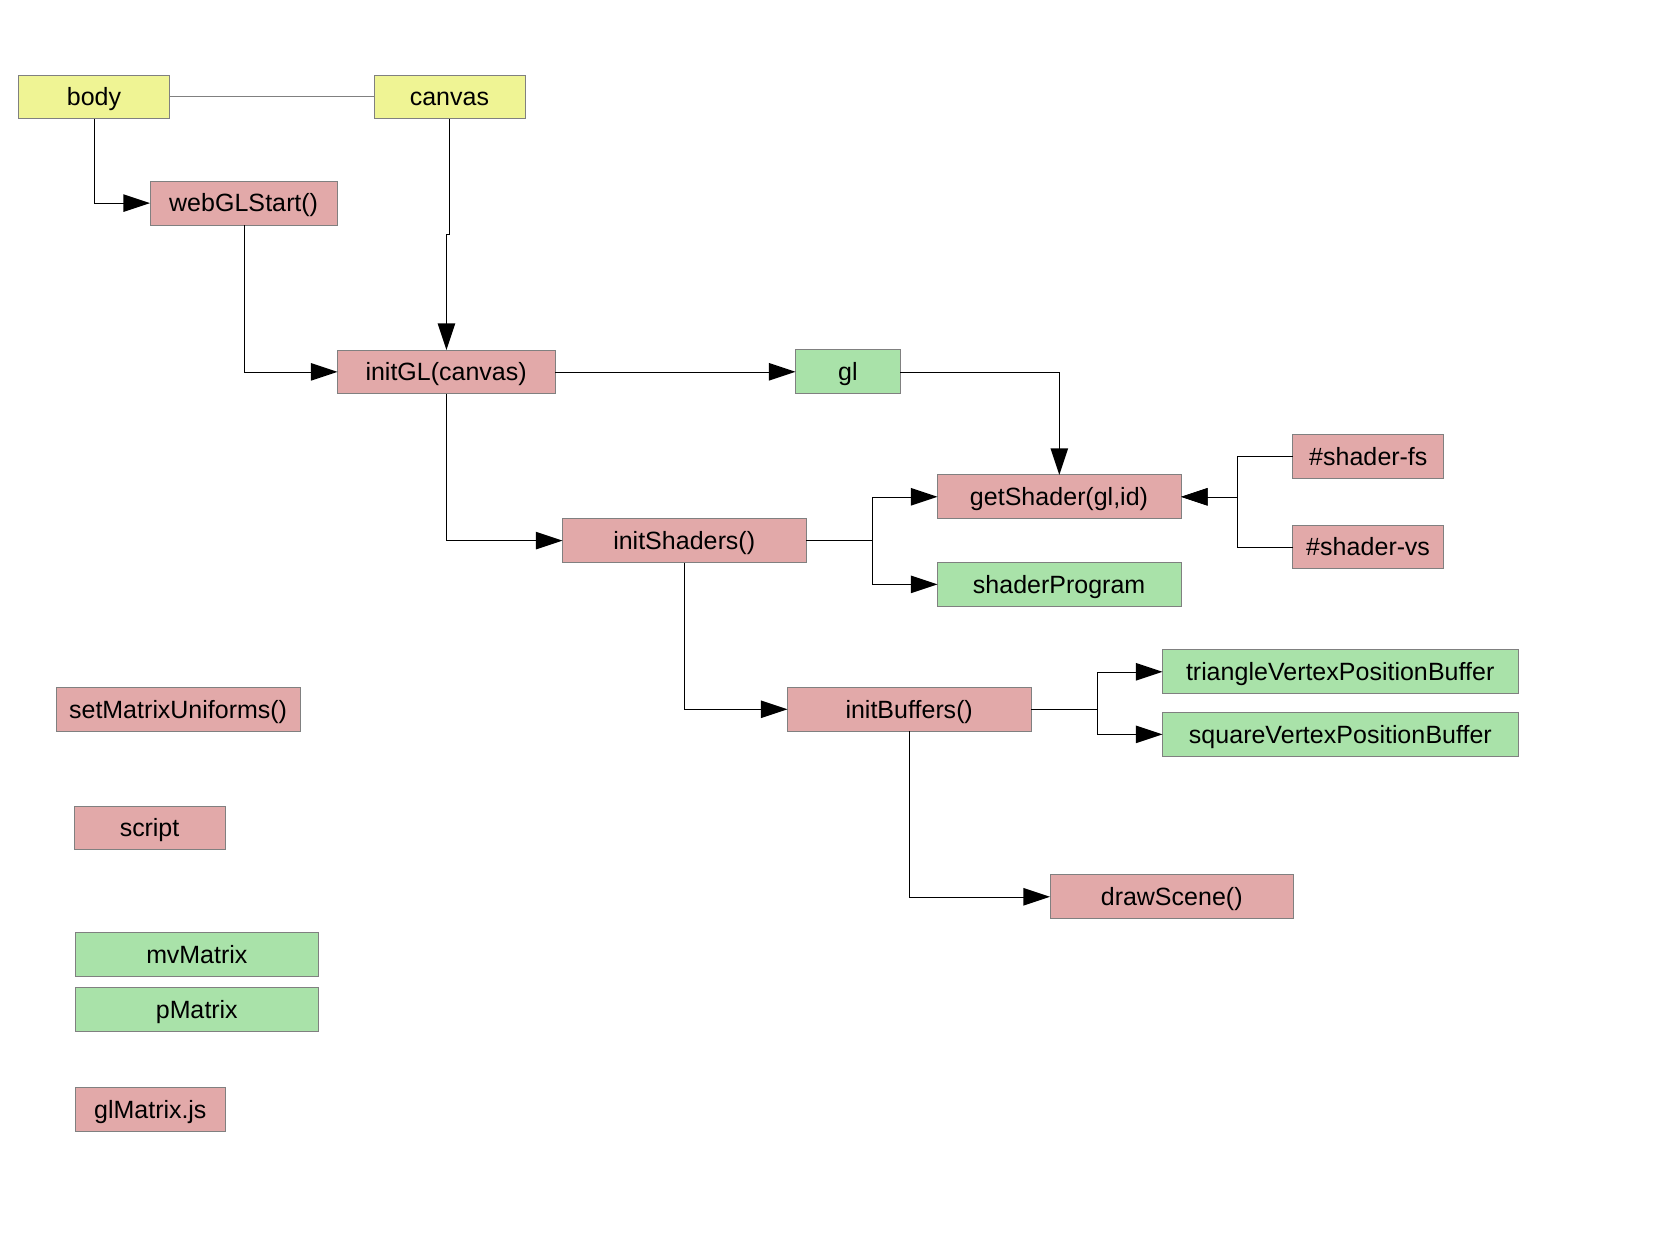

body
canvas
webGLStart()
gl
initGL(canvas)
#shader-fs
getShader(gl,id)
initShaders()
#shader-vs
shaderProgram
triangleVertexPositionBuffer
setMatrixUniforms()
initBuffers()
squareVertexPositionBuffer
script
drawScene()
mvMatrix
pMatrix
glMatrix.js